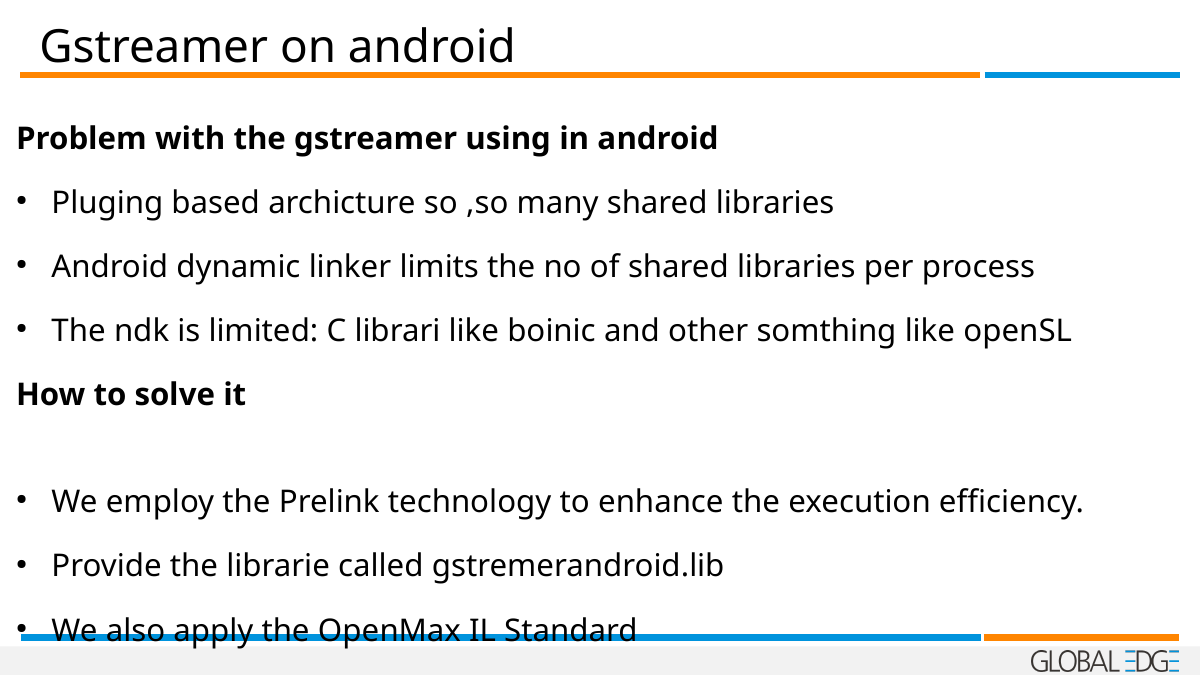

# Gstreamer on android
Problem with the gstreamer using in android
Pluging based archicture so ,so many shared libraries
Android dynamic linker limits the no of shared libraries per process
The ndk is limited: C librari like boinic and other somthing like openSL
How to solve it
We employ the Prelink technology to enhance the execution efficiency.
Provide the librarie called gstremerandroid.lib
We also apply the OpenMax IL Standard